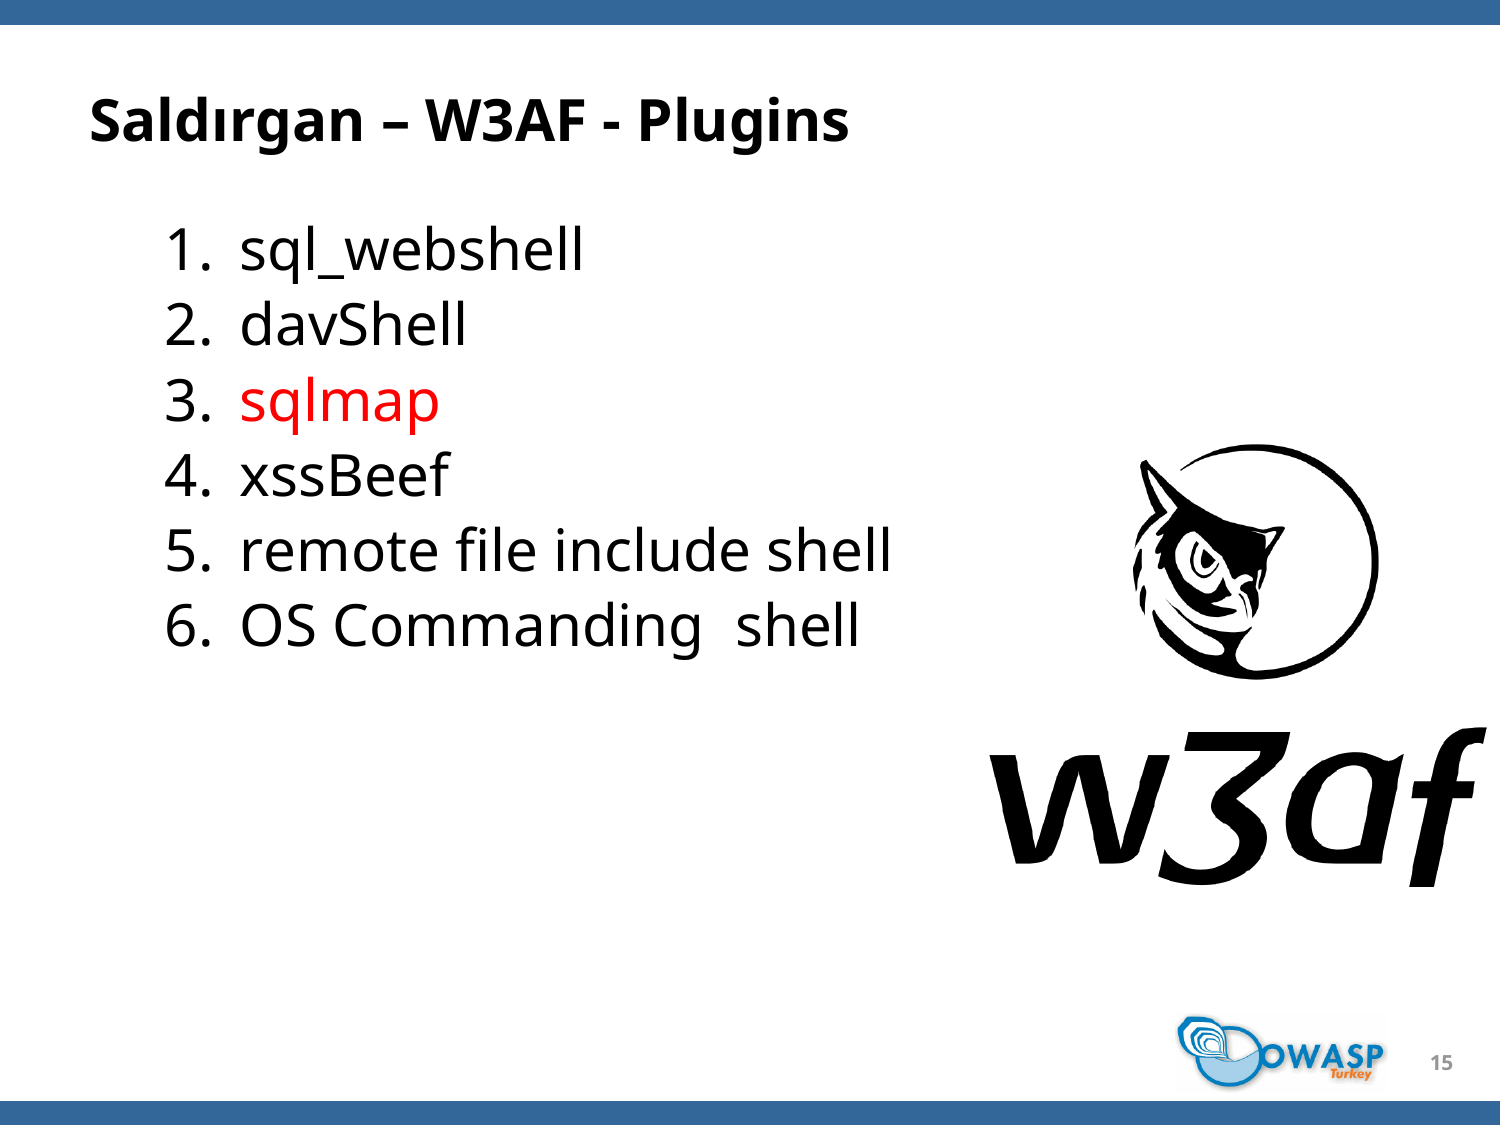

# Saldırgan – W3AF - Plugins
sql_webshell
davShell
sqlmap
xssBeef
remote file include shell
OS Commanding shell